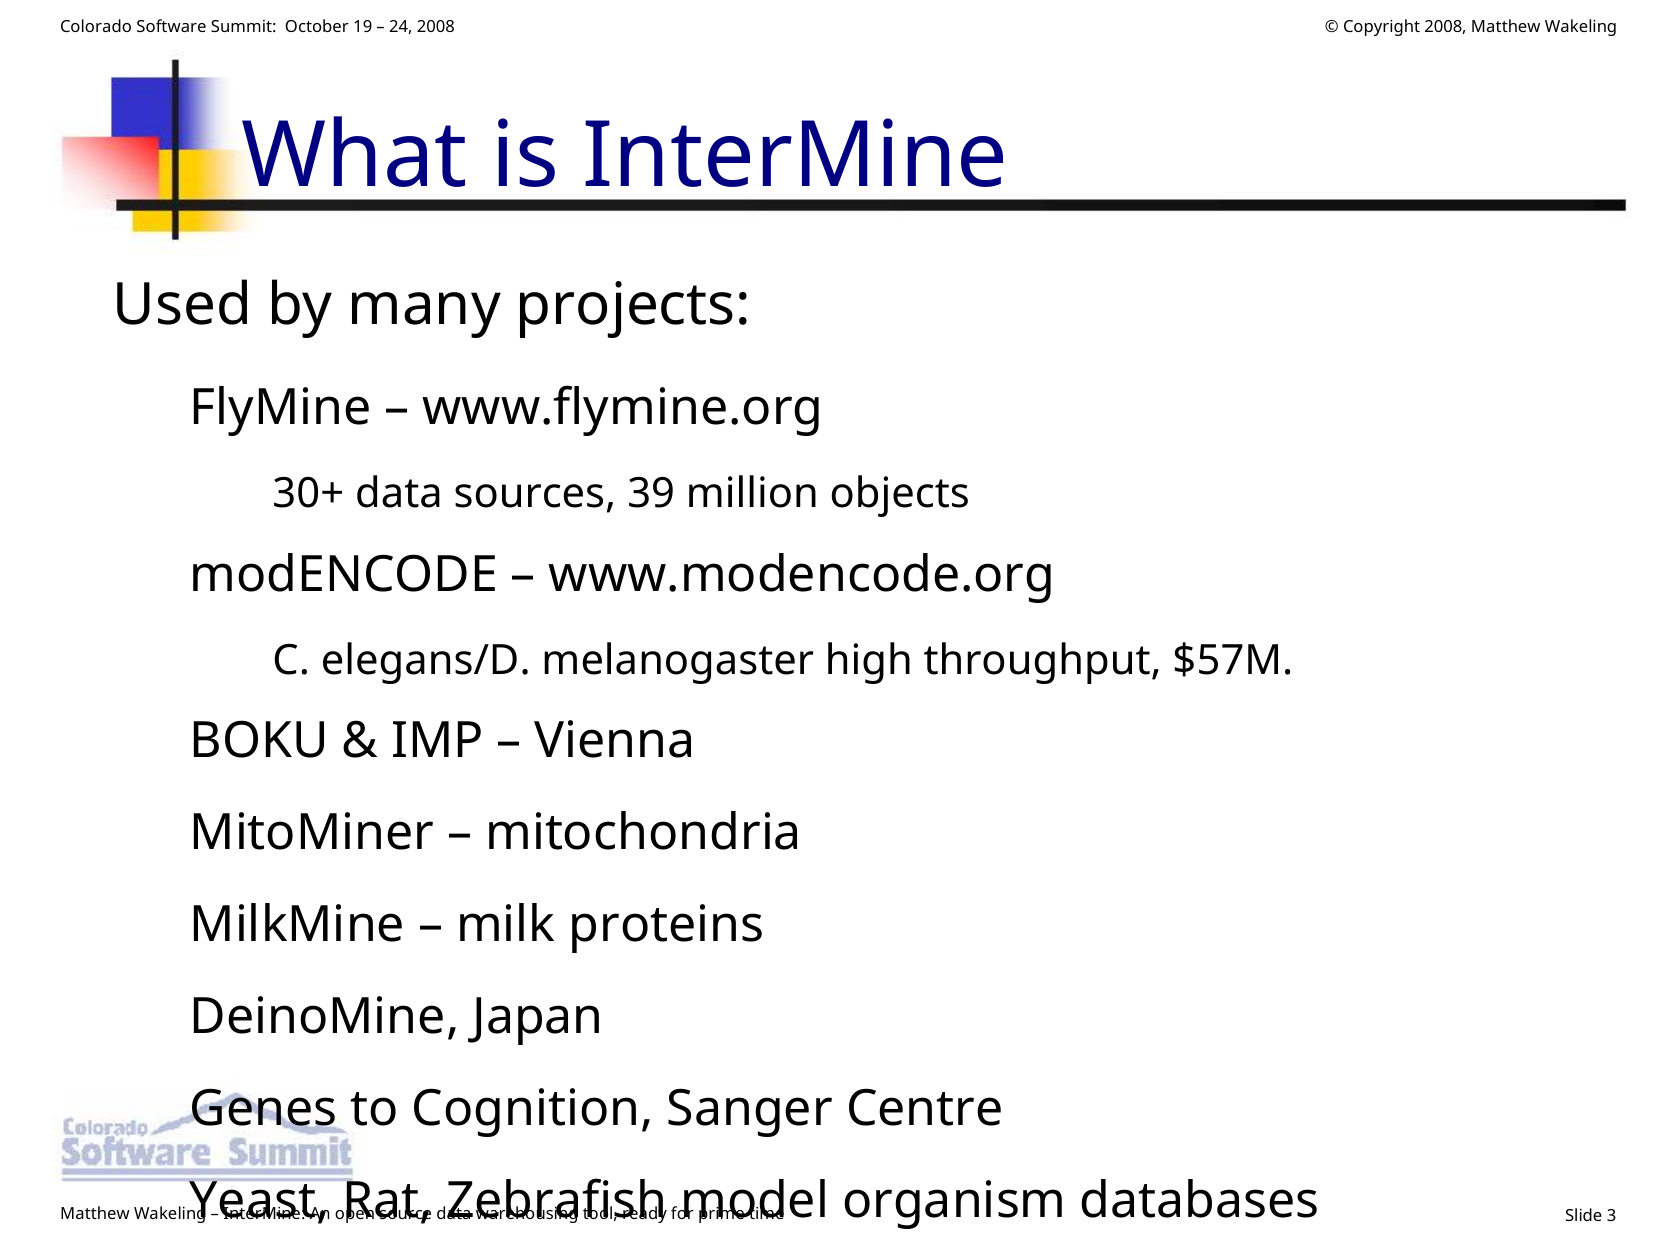

# What is InterMine
Used by many projects:
FlyMine – www.flymine.org
30+ data sources, 39 million objects
modENCODE – www.modencode.org
C. elegans/D. melanogaster high throughput, $57M.
BOKU & IMP – Vienna
MitoMiner – mitochondria
MilkMine – milk proteins
DeinoMine, Japan
Genes to Cognition, Sanger Centre
Yeast, Rat, Zebrafish model organism databases